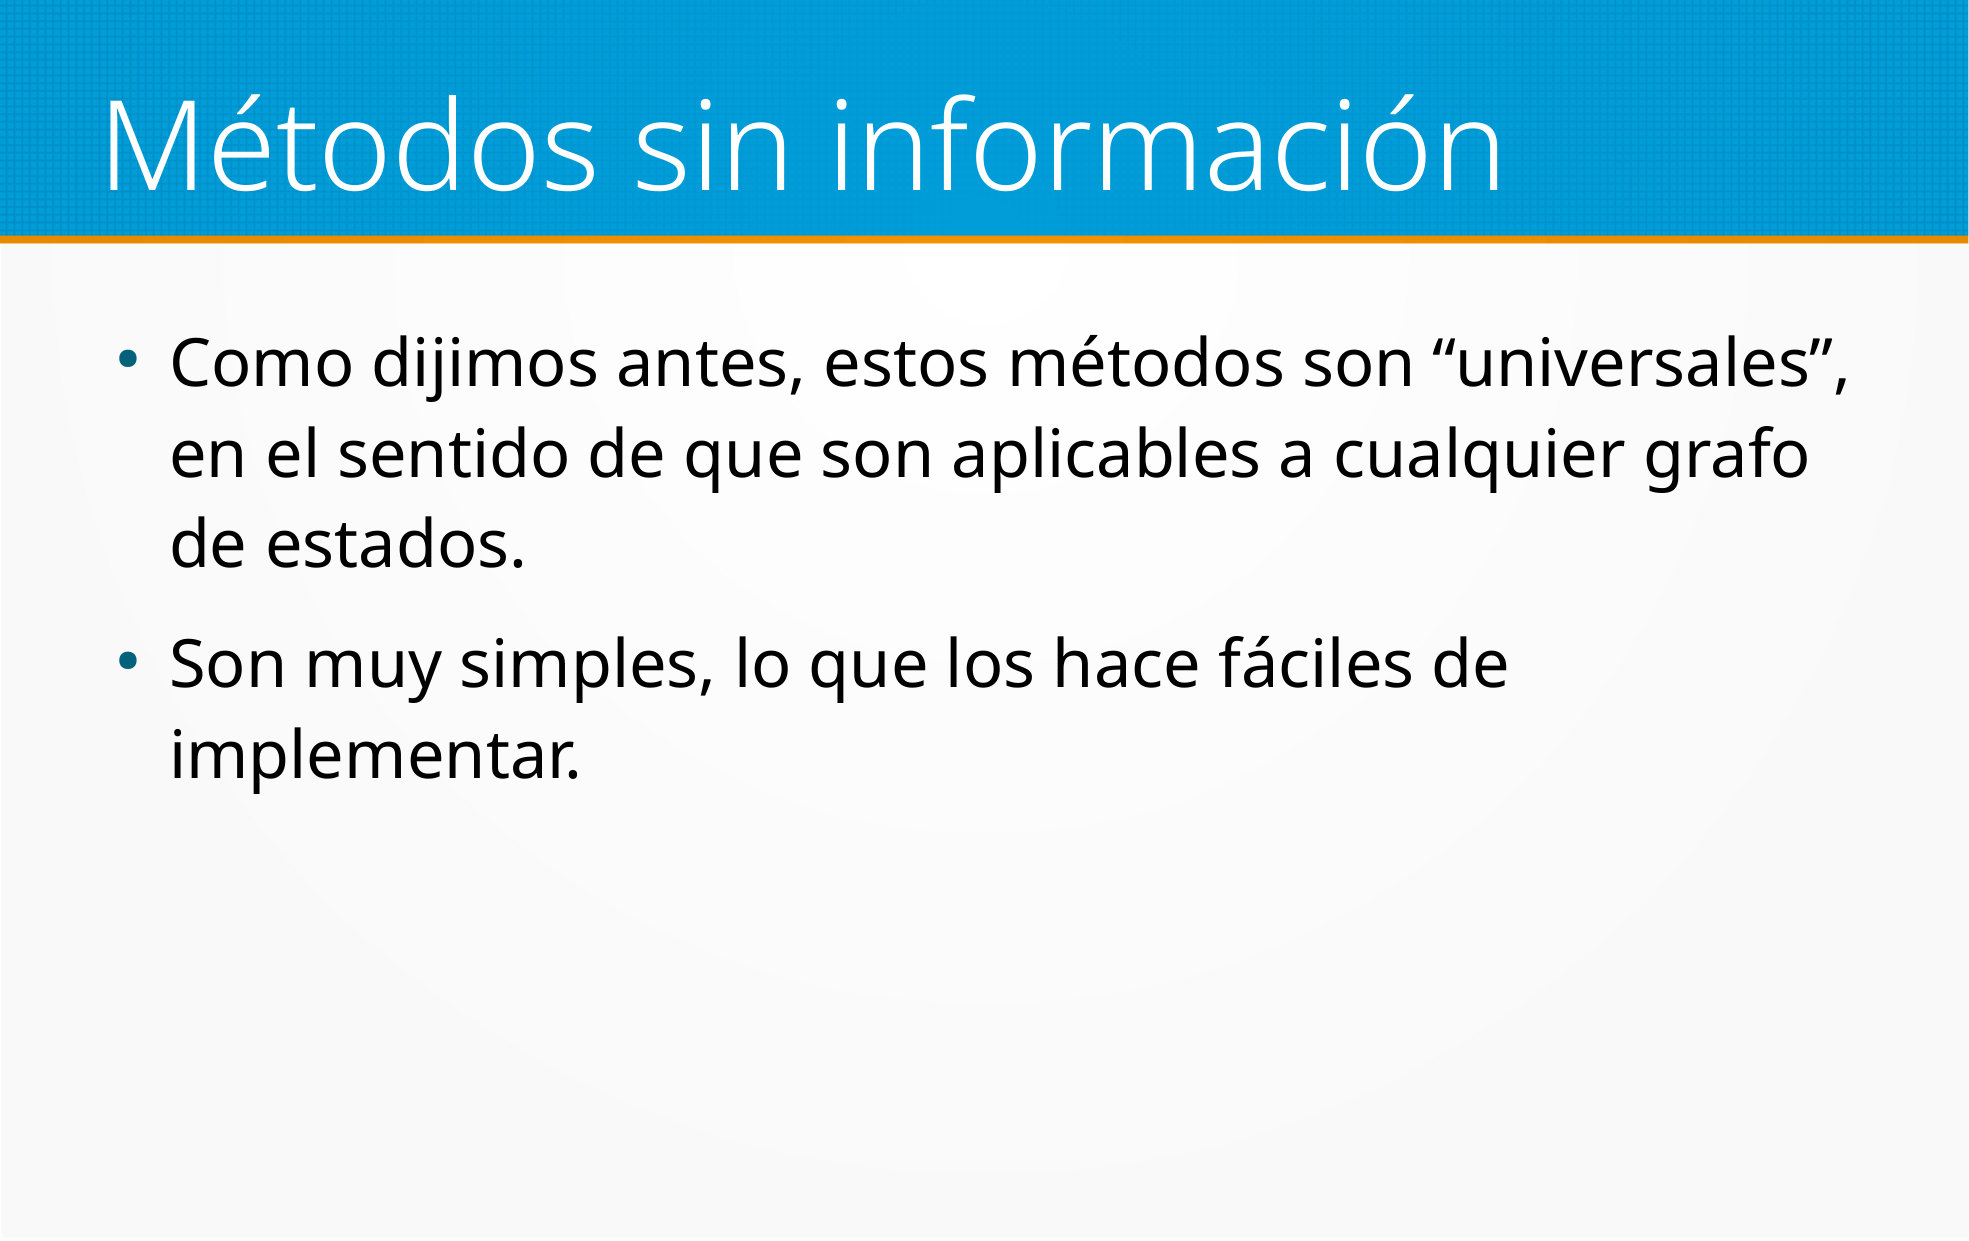

# Métodos sin información
Como dijimos antes, estos métodos son “universales”, en el sentido de que son aplicables a cualquier grafo de estados.
Son muy simples, lo que los hace fáciles de implementar.